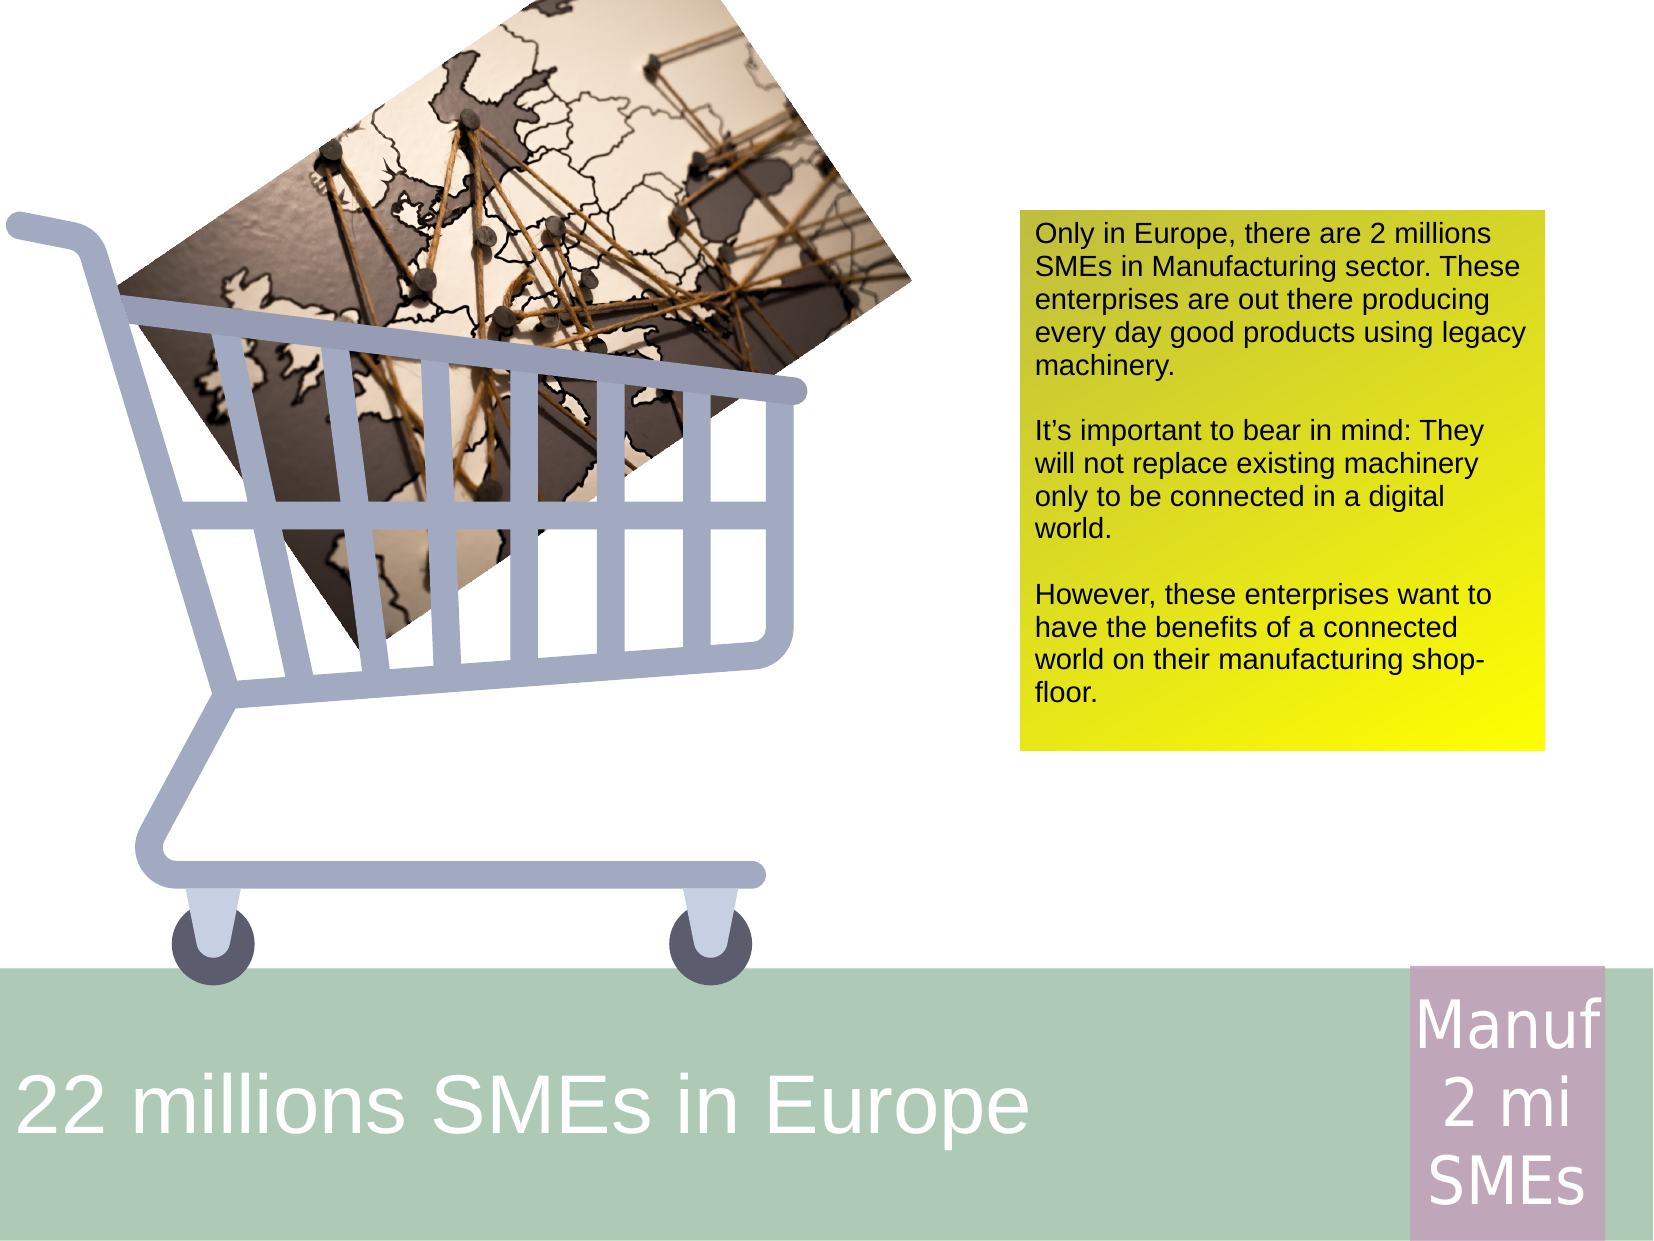

- market
Only in Europe, there are 2 millions SMEs in Manufacturing sector. These enterprises are out there producing every day good products using legacy machinery.
It’s important to bear in mind: They will not replace existing machinery only to be connected in a digital world.
However, these enterprises want to have the benefits of a connected world on their manufacturing shop-floor.
Manuf
2 mi
SMEs
22 millions SMEs in Europe
© 2017 Kartano Tech Oy, All Rights Reserved.